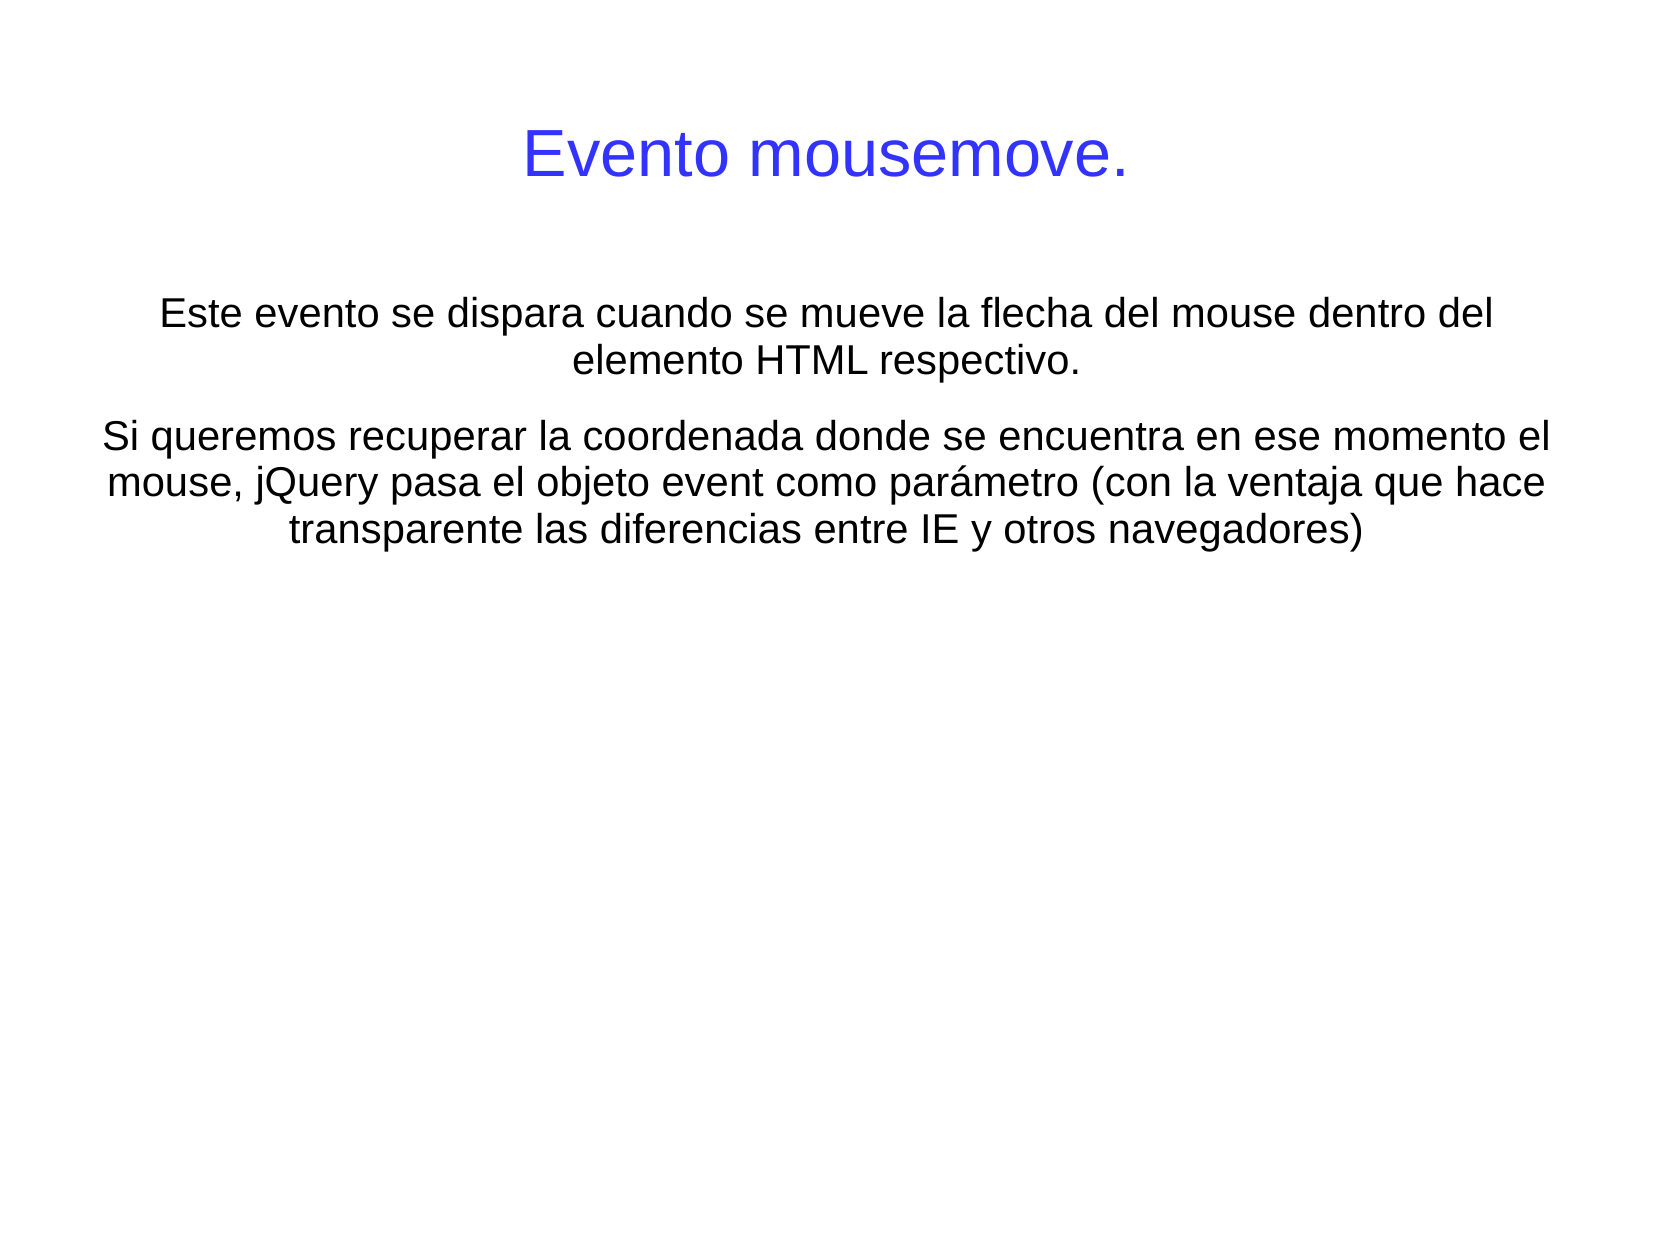

# Evento mousemove.
Este evento se dispara cuando se mueve la flecha del mouse dentro del elemento HTML respectivo.
Si queremos recuperar la coordenada donde se encuentra en ese momento el mouse, jQuery pasa el objeto event como parámetro (con la ventaja que hace transparente las diferencias entre IE y otros navegadores)